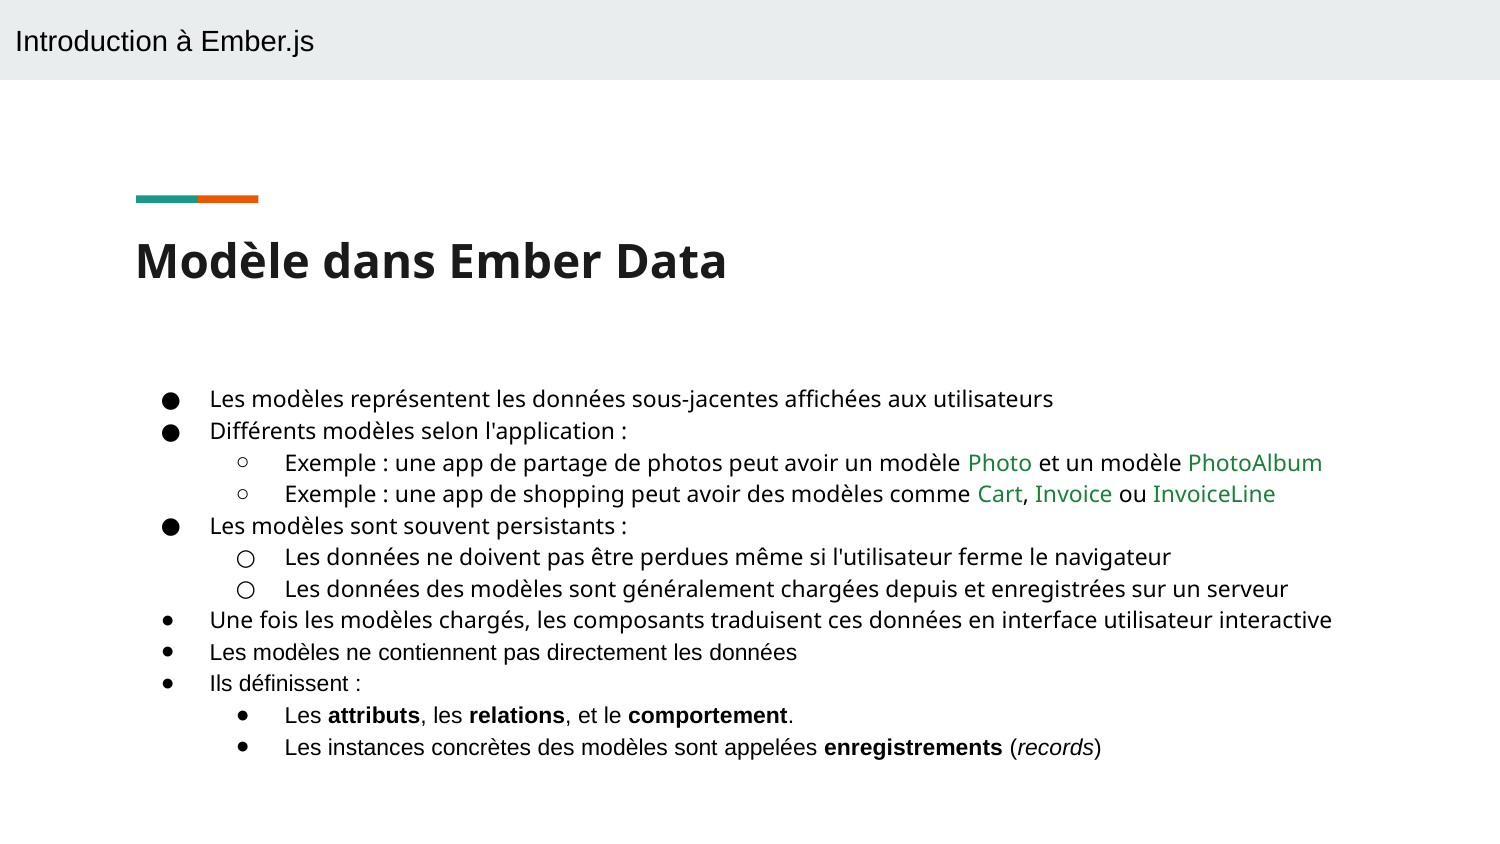

# Modèle dans Ember Data
Les modèles représentent les données sous-jacentes affichées aux utilisateurs
Différents modèles selon l'application :
Exemple : une app de partage de photos peut avoir un modèle Photo et un modèle PhotoAlbum
Exemple : une app de shopping peut avoir des modèles comme Cart, Invoice ou InvoiceLine
Les modèles sont souvent persistants :
Les données ne doivent pas être perdues même si l'utilisateur ferme le navigateur
Les données des modèles sont généralement chargées depuis et enregistrées sur un serveur
Une fois les modèles chargés, les composants traduisent ces données en interface utilisateur interactive
Les modèles ne contiennent pas directement les données
Ils définissent :
Les attributs, les relations, et le comportement.
Les instances concrètes des modèles sont appelées enregistrements (records)